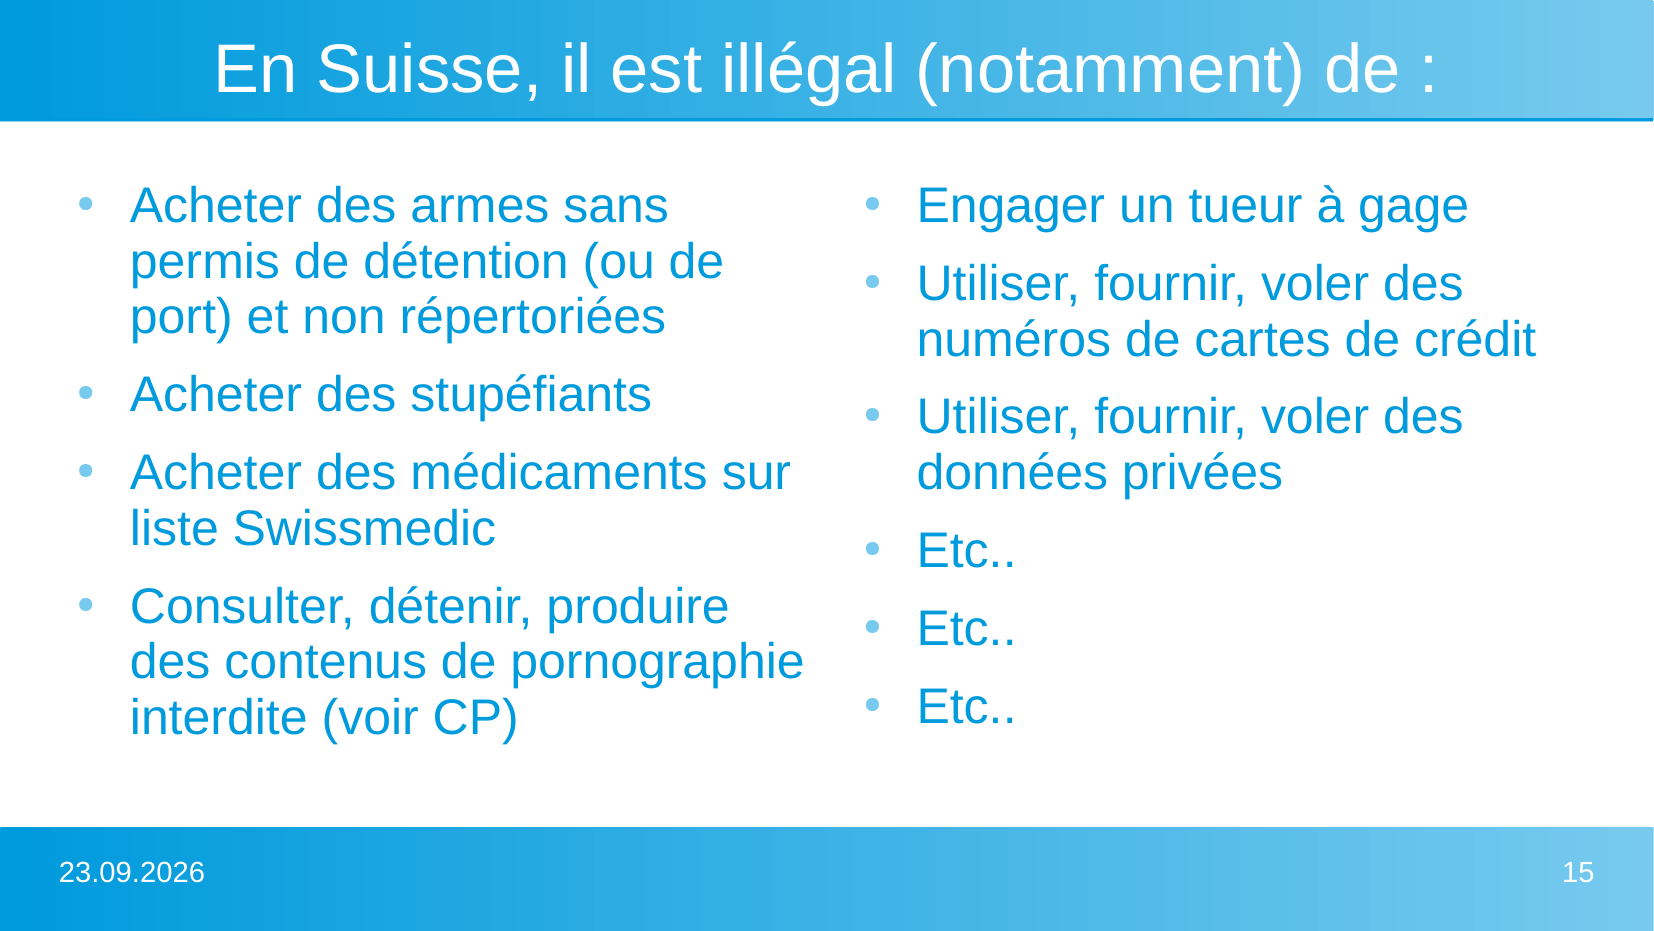

# En Suisse, il est illégal (notamment) de :
Acheter des armes sans permis de détention (ou de port) et non répertoriées
Acheter des stupéfiants
Acheter des médicaments sur liste Swissmedic
Consulter, détenir, produire des contenus de pornographie interdite (voir CP)
Engager un tueur à gage
Utiliser, fournir, voler des numéros de cartes de crédit
Utiliser, fournir, voler des données privées
Etc..
Etc..
Etc..
15